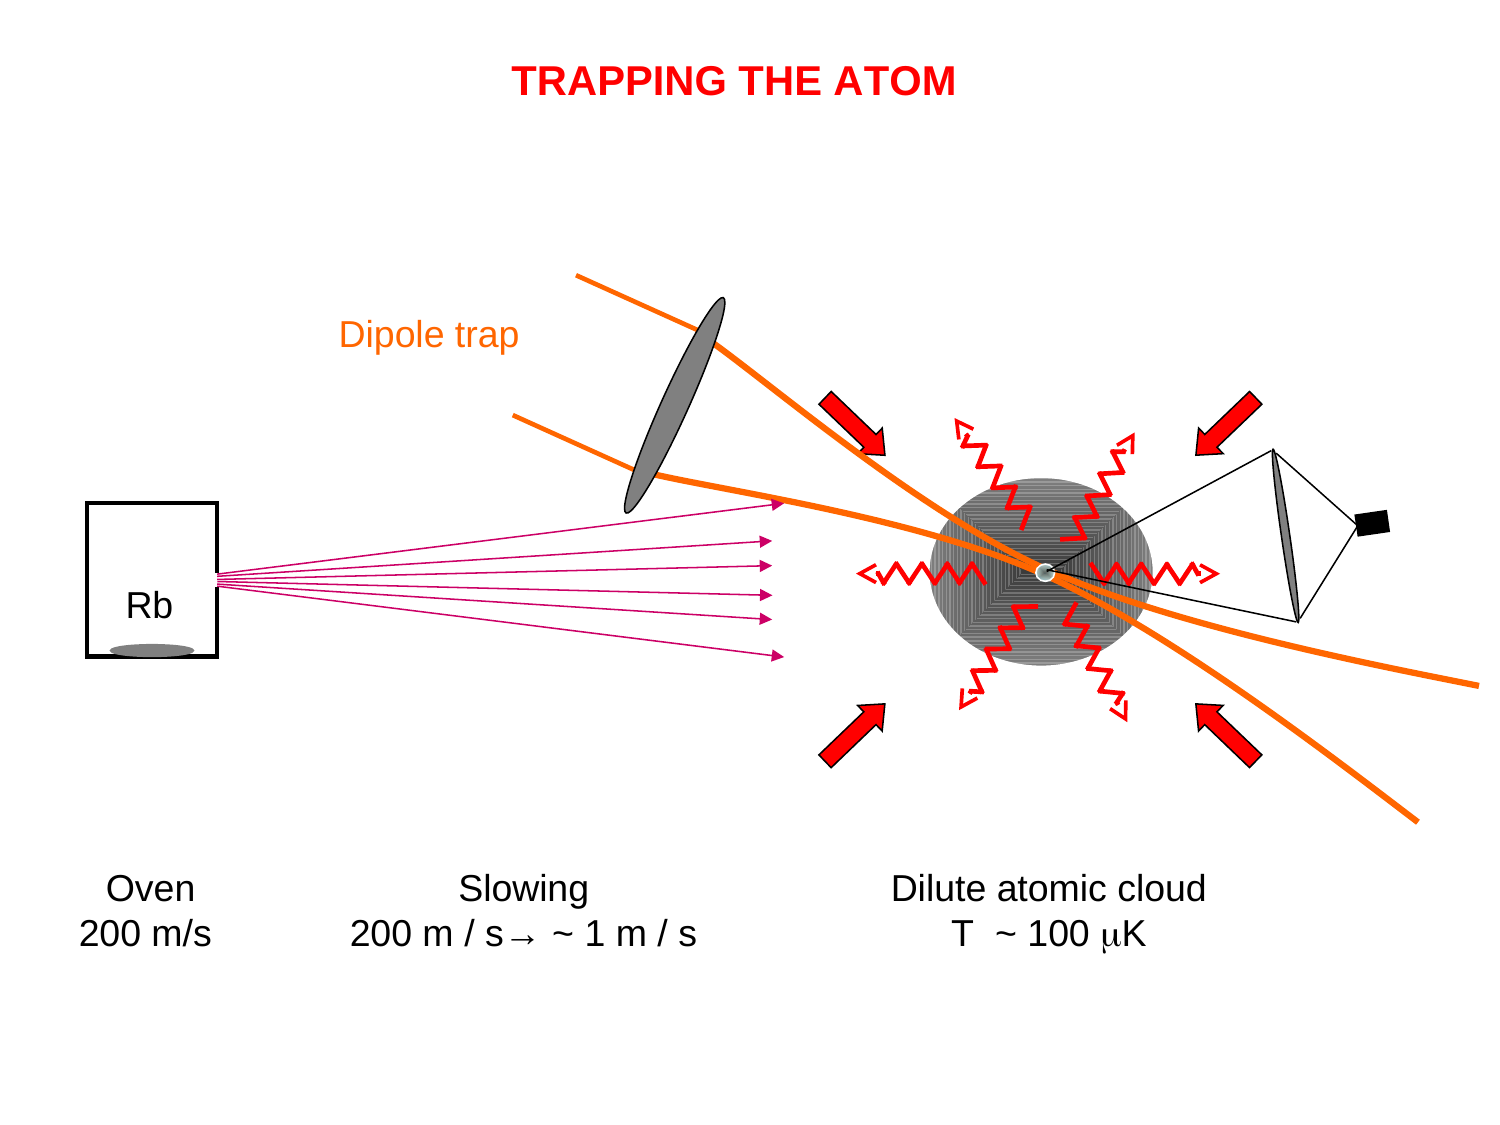

TRAPPING THE ATOM
Dipole trap
Rb
Oven
200 m/s
Slowing
200 m / s→ ~ 1 m / s
Dilute atomic cloud
T ~ 100 K